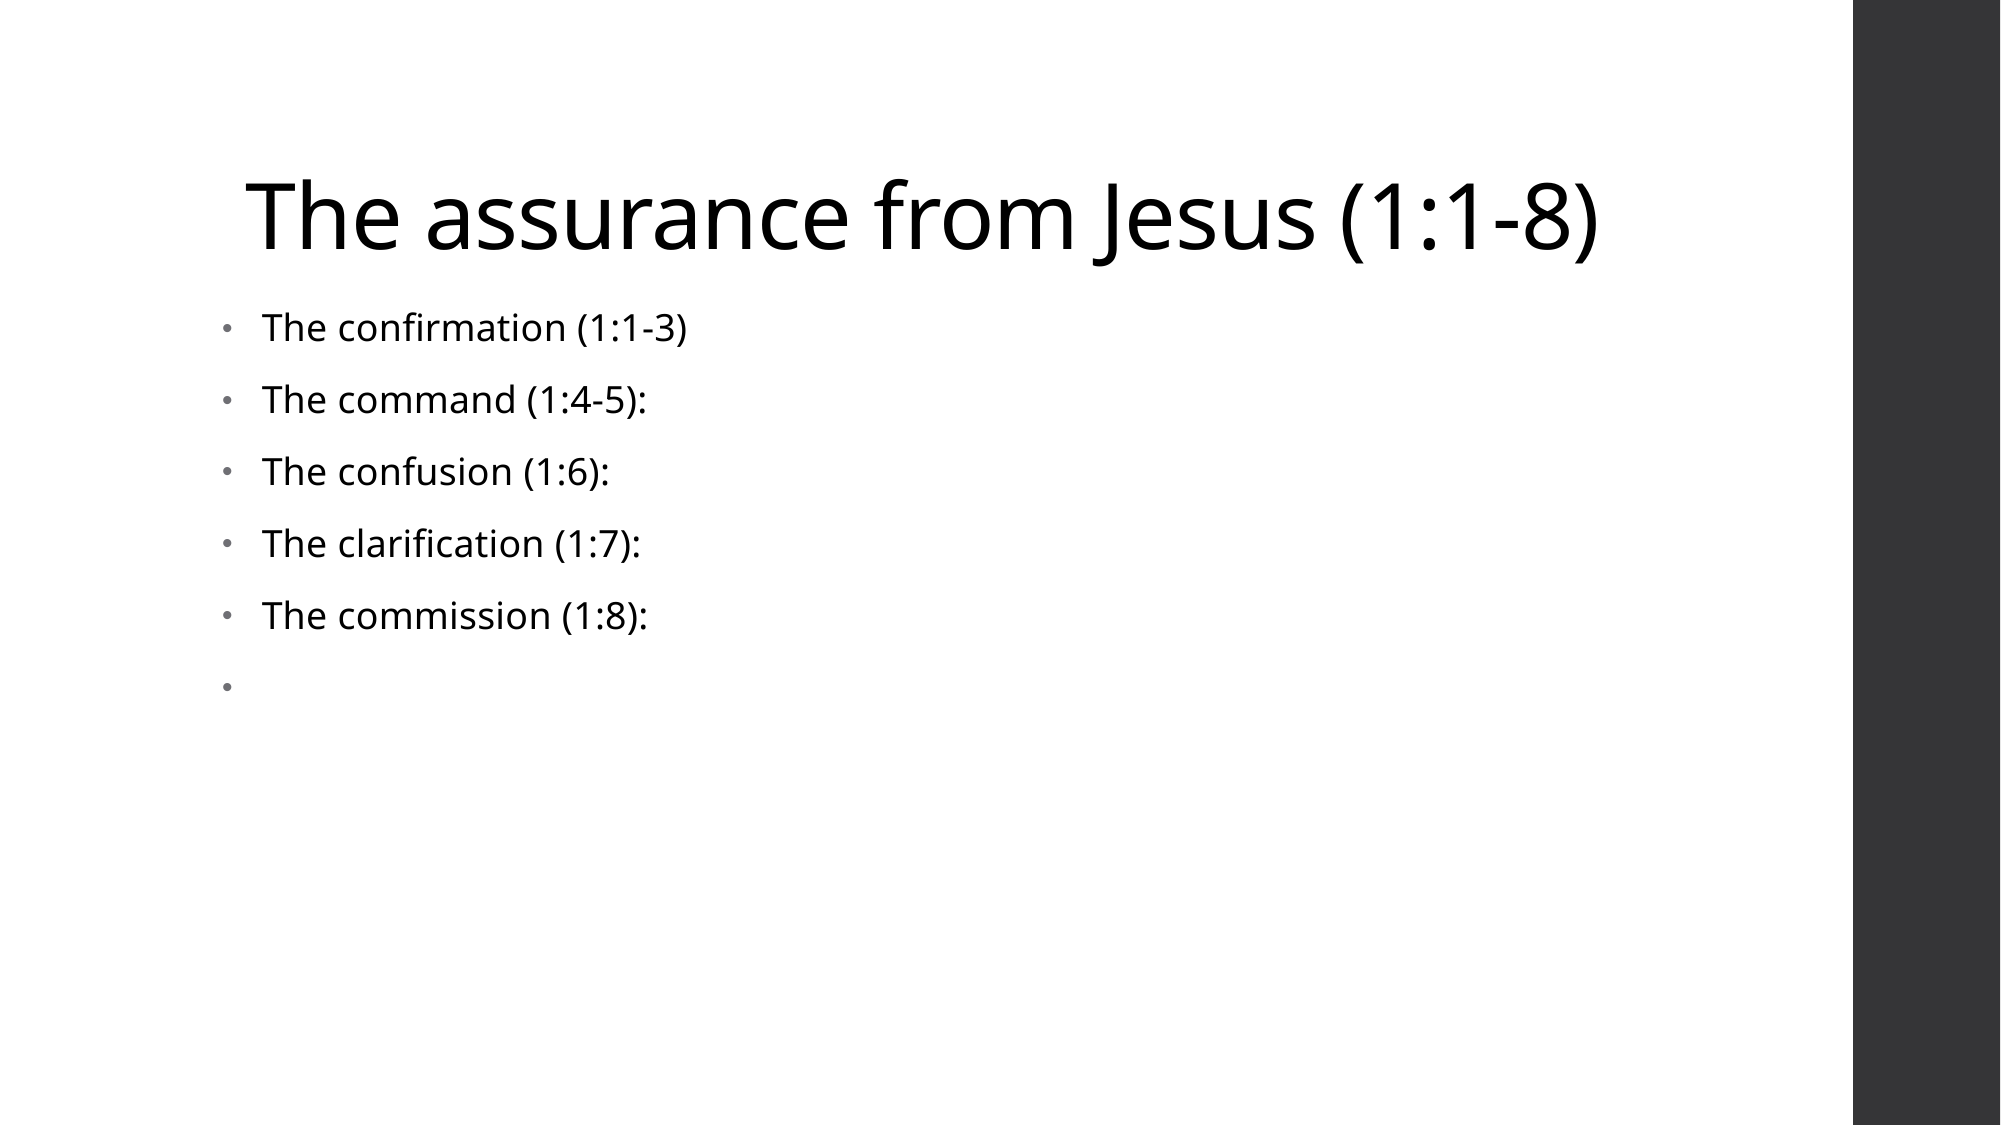

# The assurance from Jesus (1:1-8)
 The confirmation (1:1-3)
 The command (1:4-5):
 The confusion (1:6):
 The clarification (1:7):
 The commission (1:8):